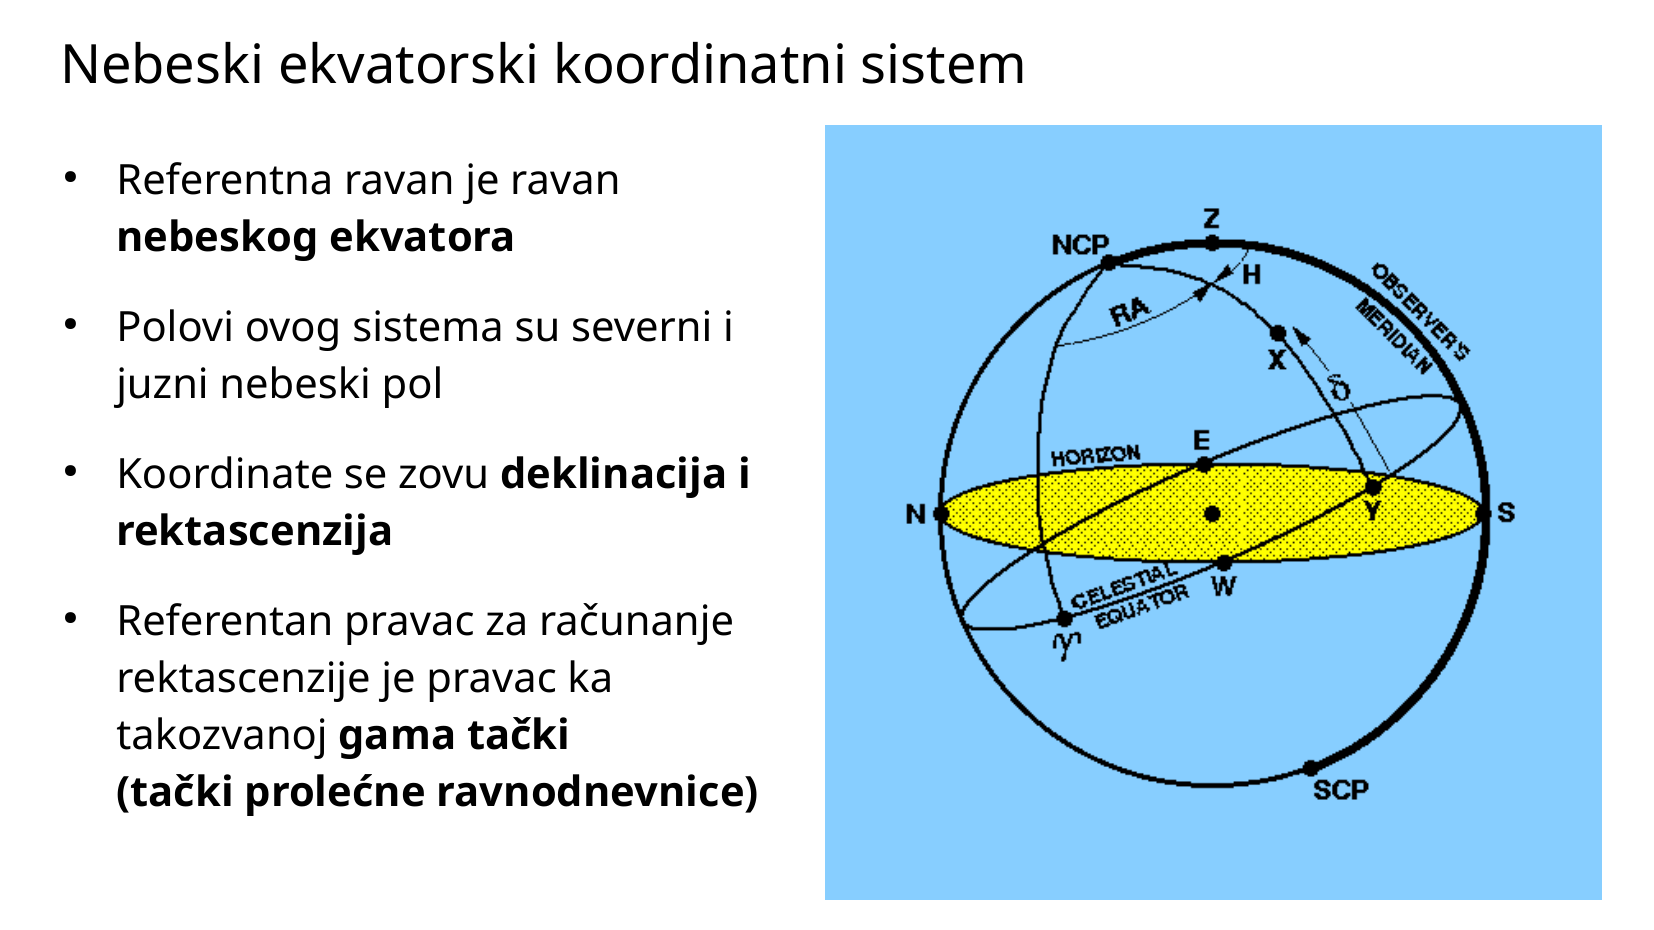

# Nebeski ekvatorski koordinatni sistem
Referentna ravan je ravan nebeskog ekvatora
Polovi ovog sistema su severni i juzni nebeski pol
Koordinate se zovu deklinacija i rektascenzija
Referentan pravac za računanje rektascenzije je pravac ka takozvanoj gama tački
(tački prolećne ravnodnevnice)